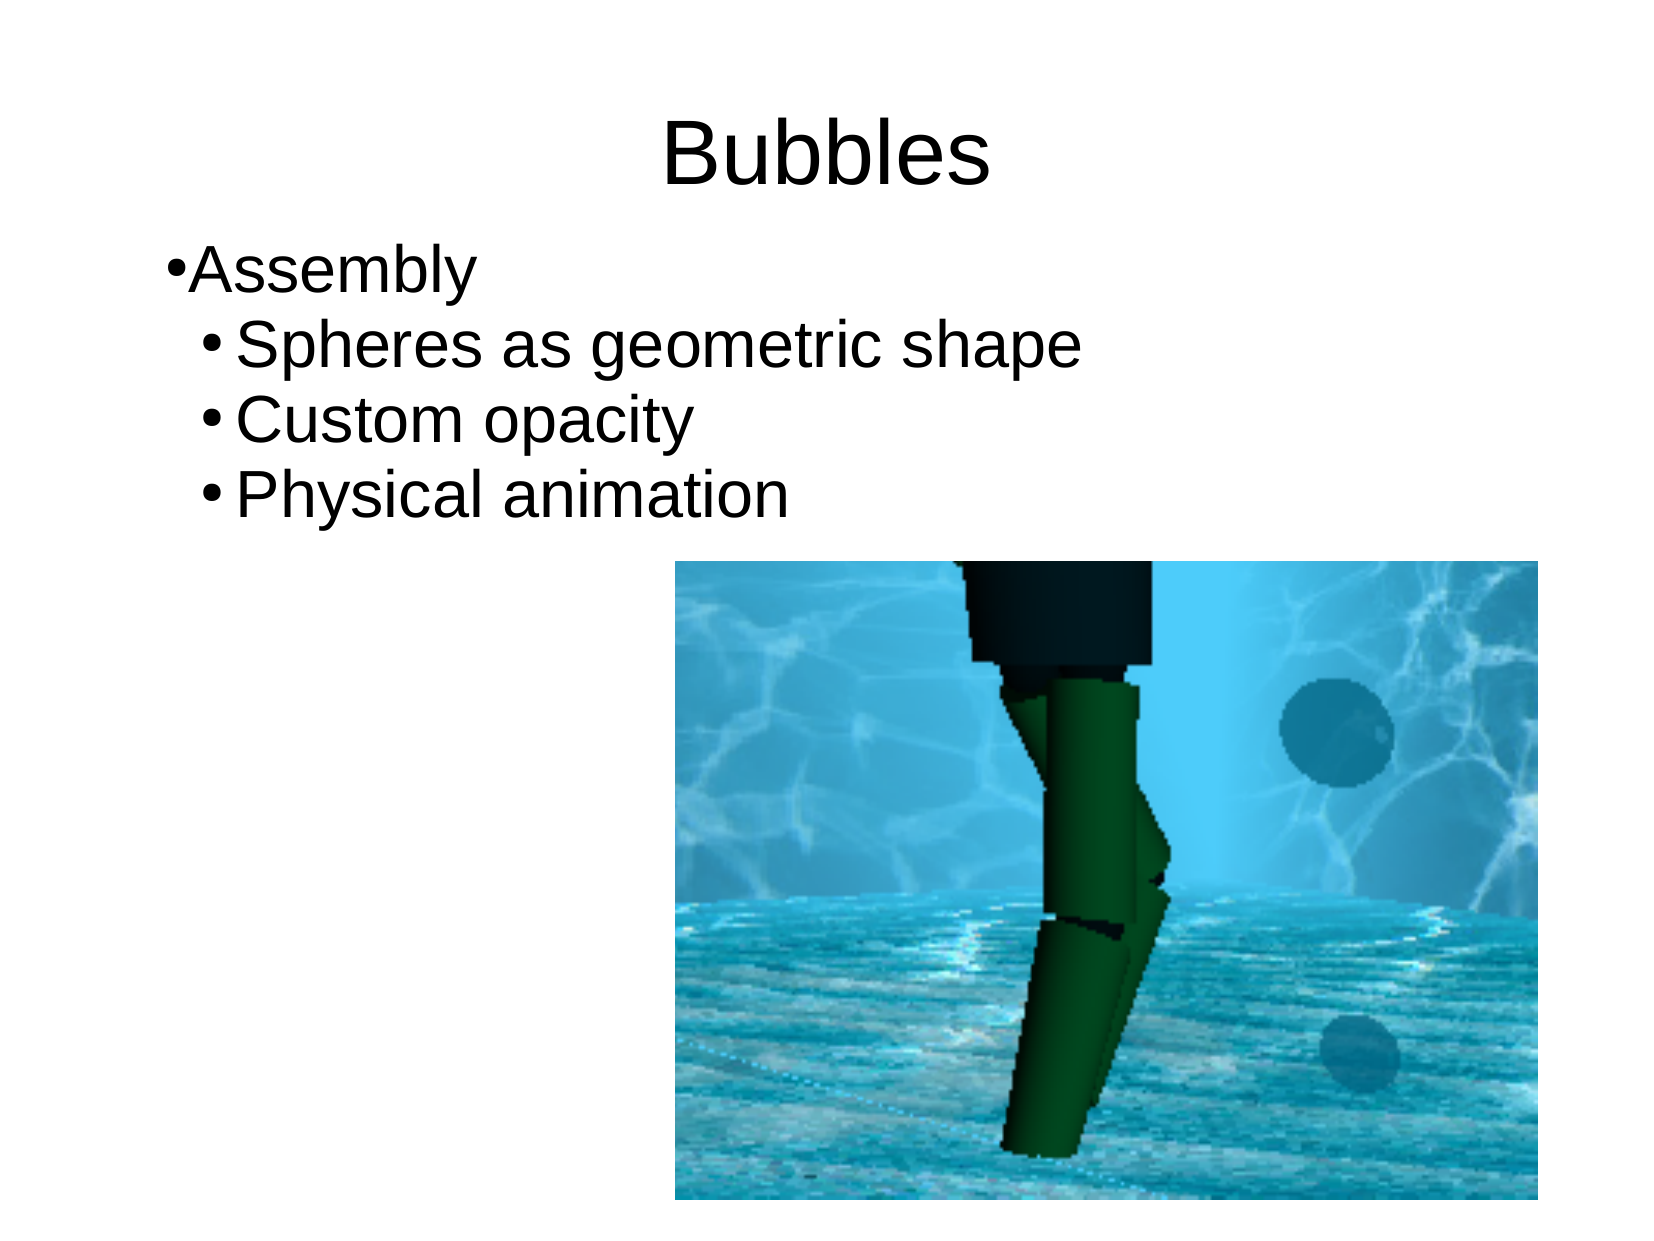

# Bubbles
Assembly
Spheres as geometric shape
Custom opacity
Physical animation